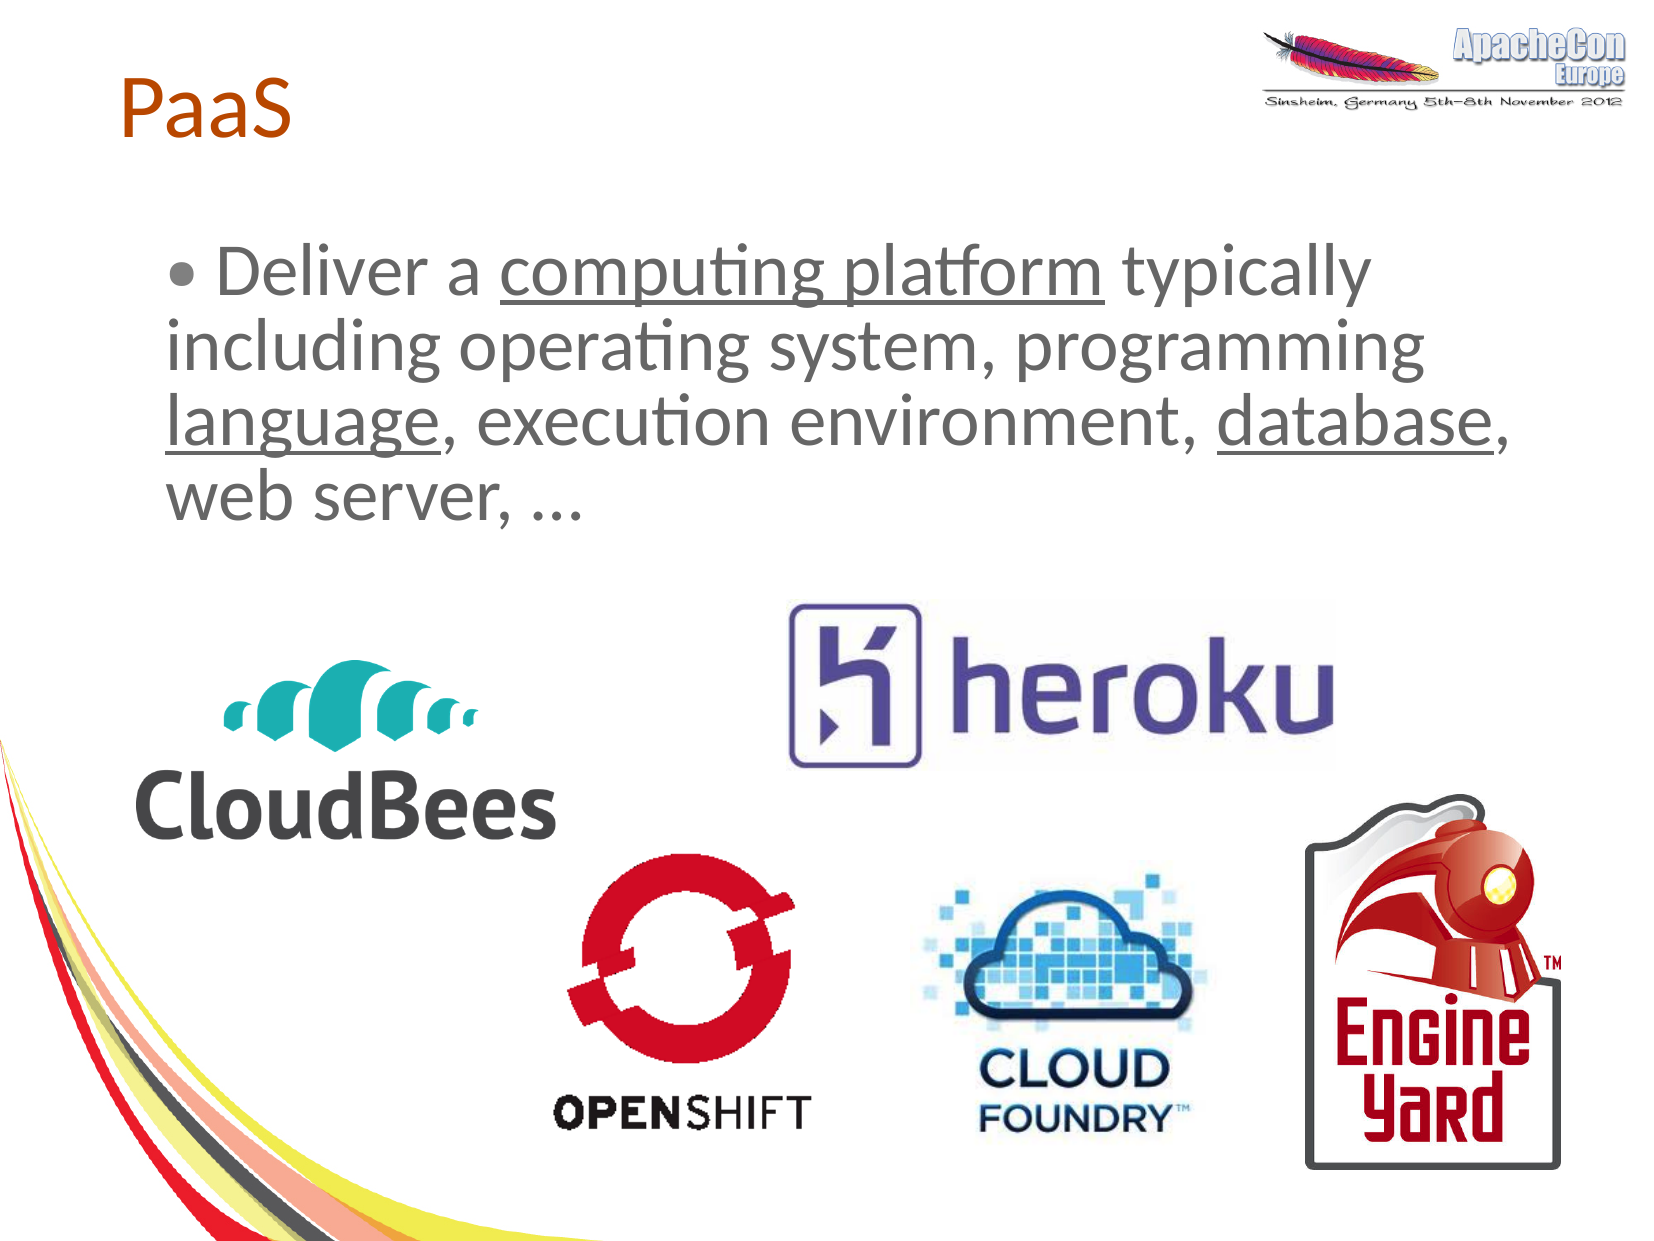

# PaaS
 Deliver a computing platform typically including operating system, programming language, execution environment, database, web server, …